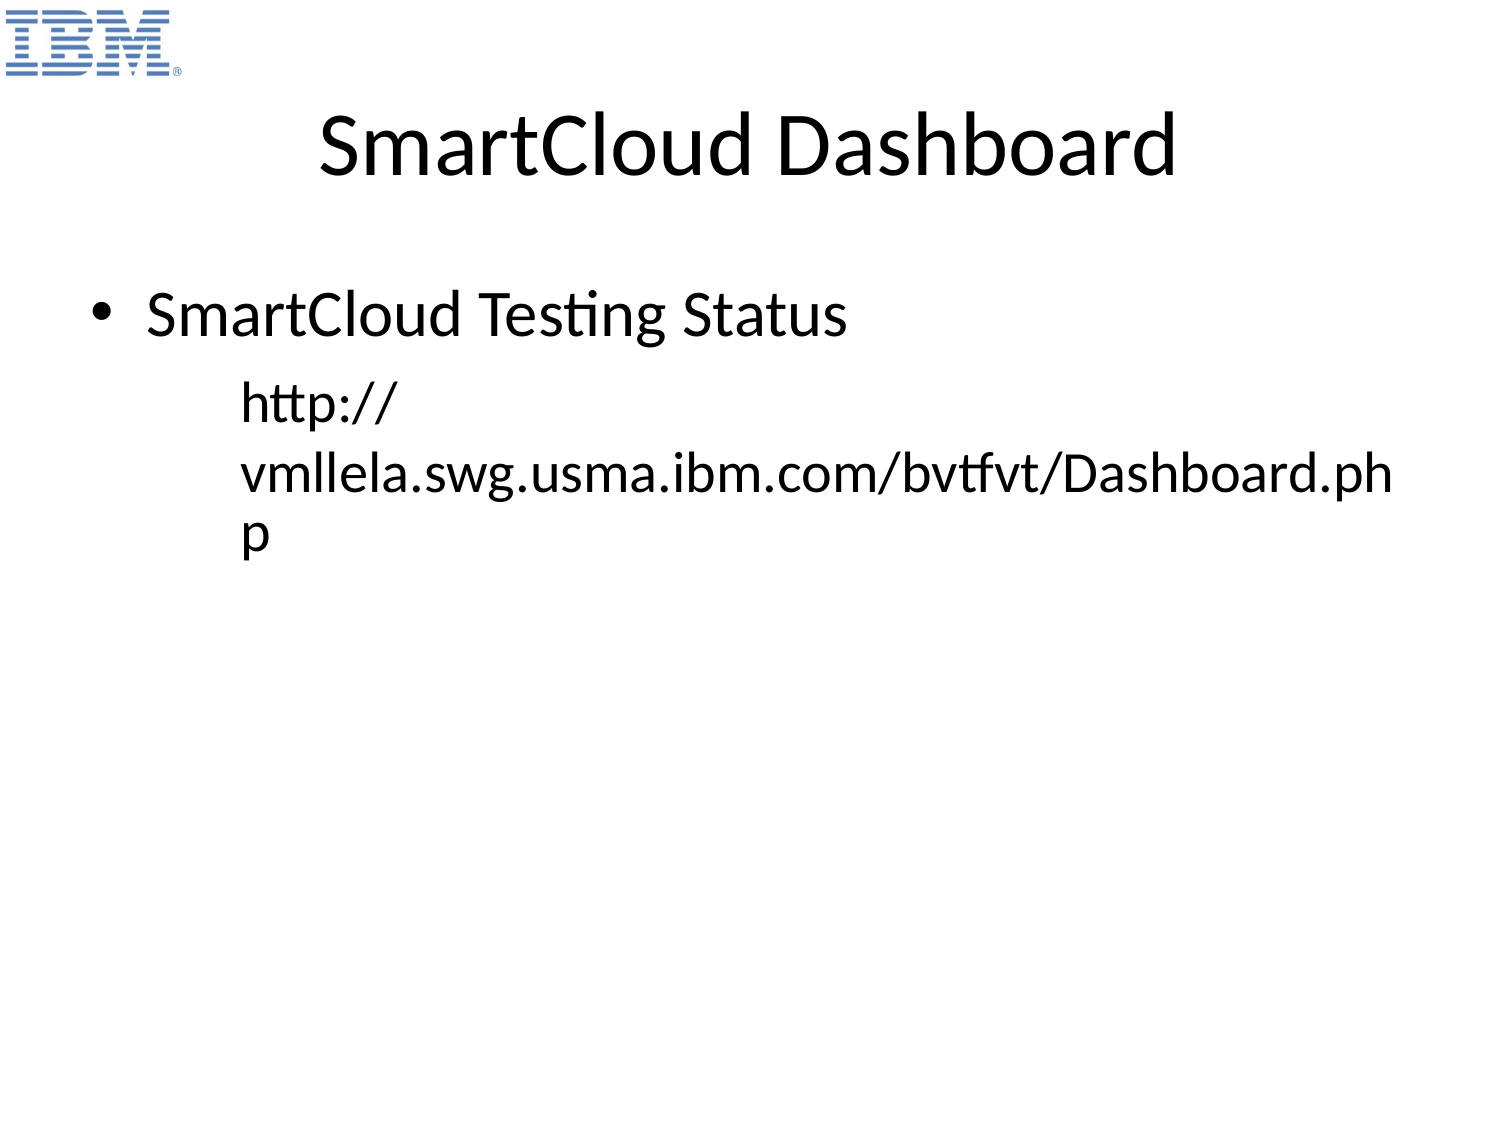

# SmartCloud Dashboard
SmartCloud Testing Status
http://vmllela.swg.usma.ibm.com/bvtfvt/Dashboard.php